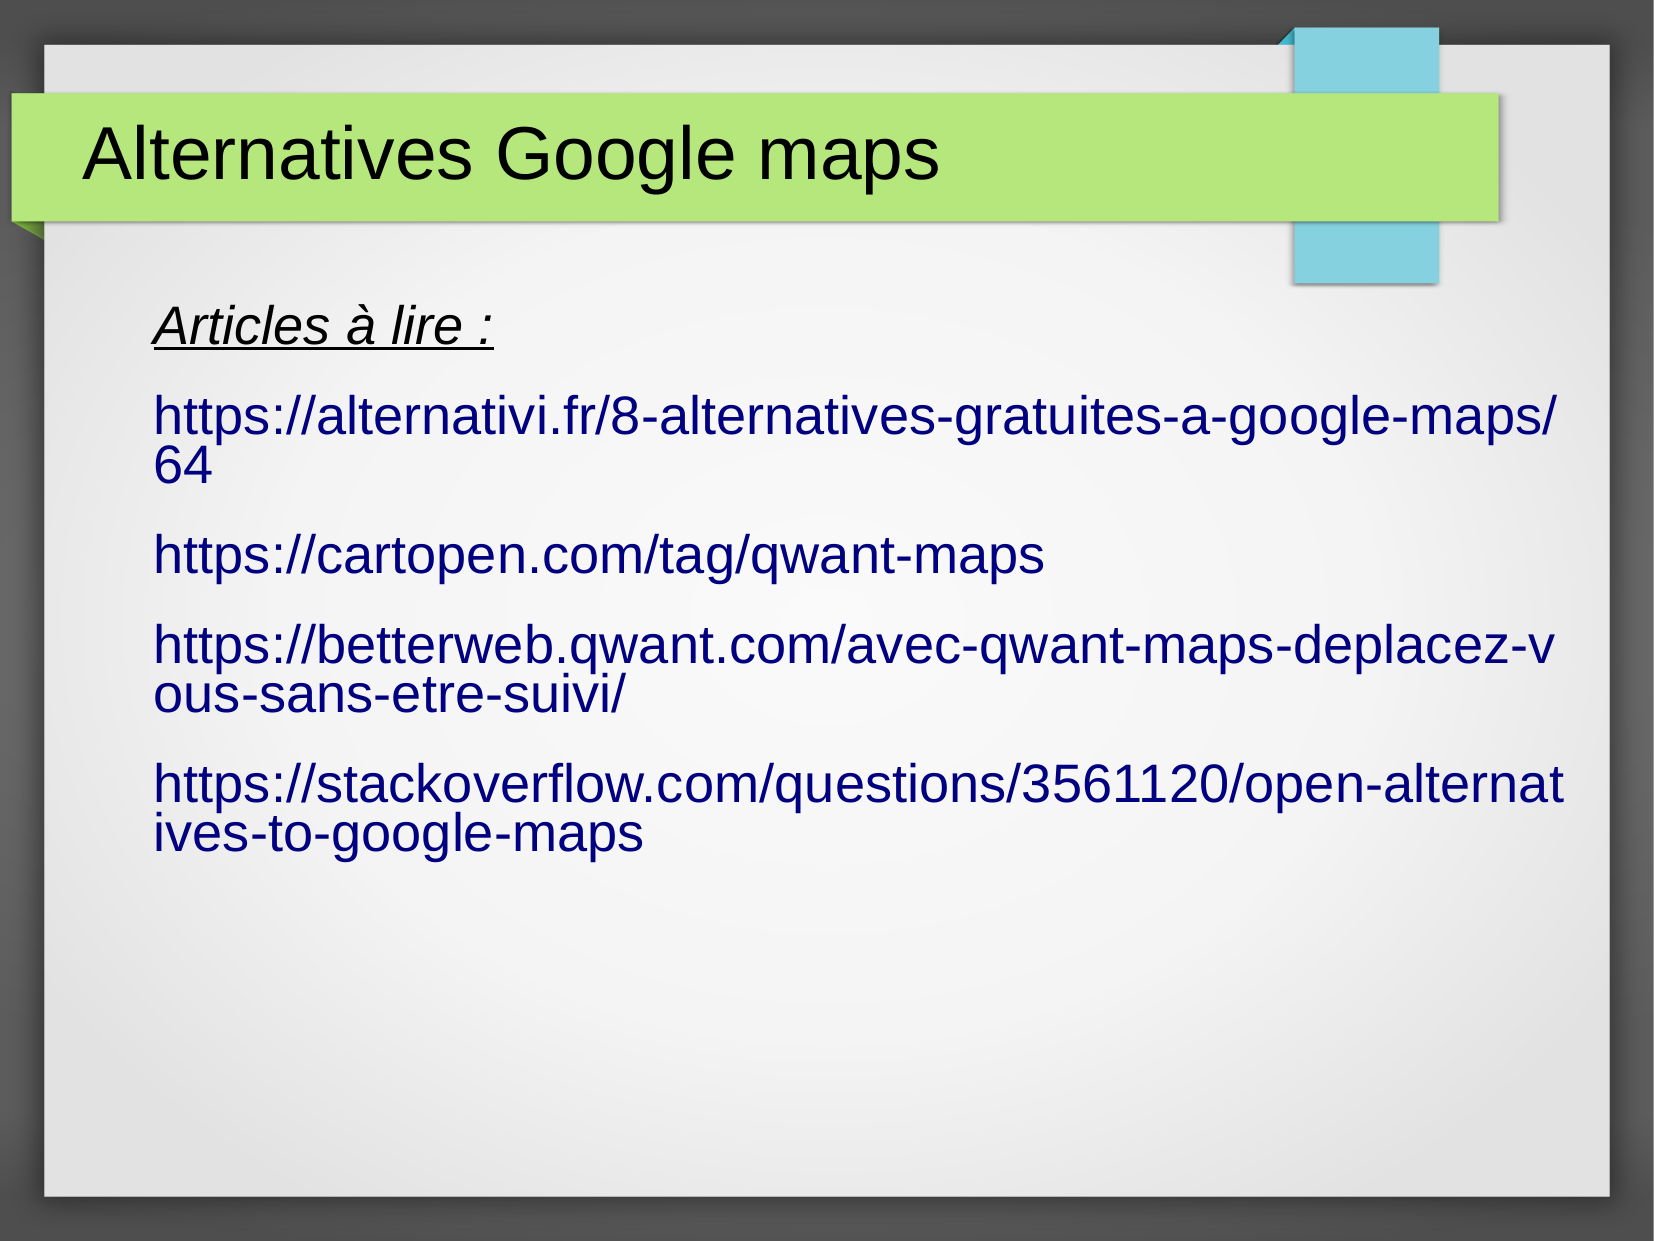

# Alternatives Google maps
Articles à lire :
https://alternativi.fr/8-alternatives-gratuites-a-google-maps/64
https://cartopen.com/tag/qwant-maps
https://betterweb.qwant.com/avec-qwant-maps-deplacez-vous-sans-etre-suivi/
https://stackoverflow.com/questions/3561120/open-alternatives-to-google-maps